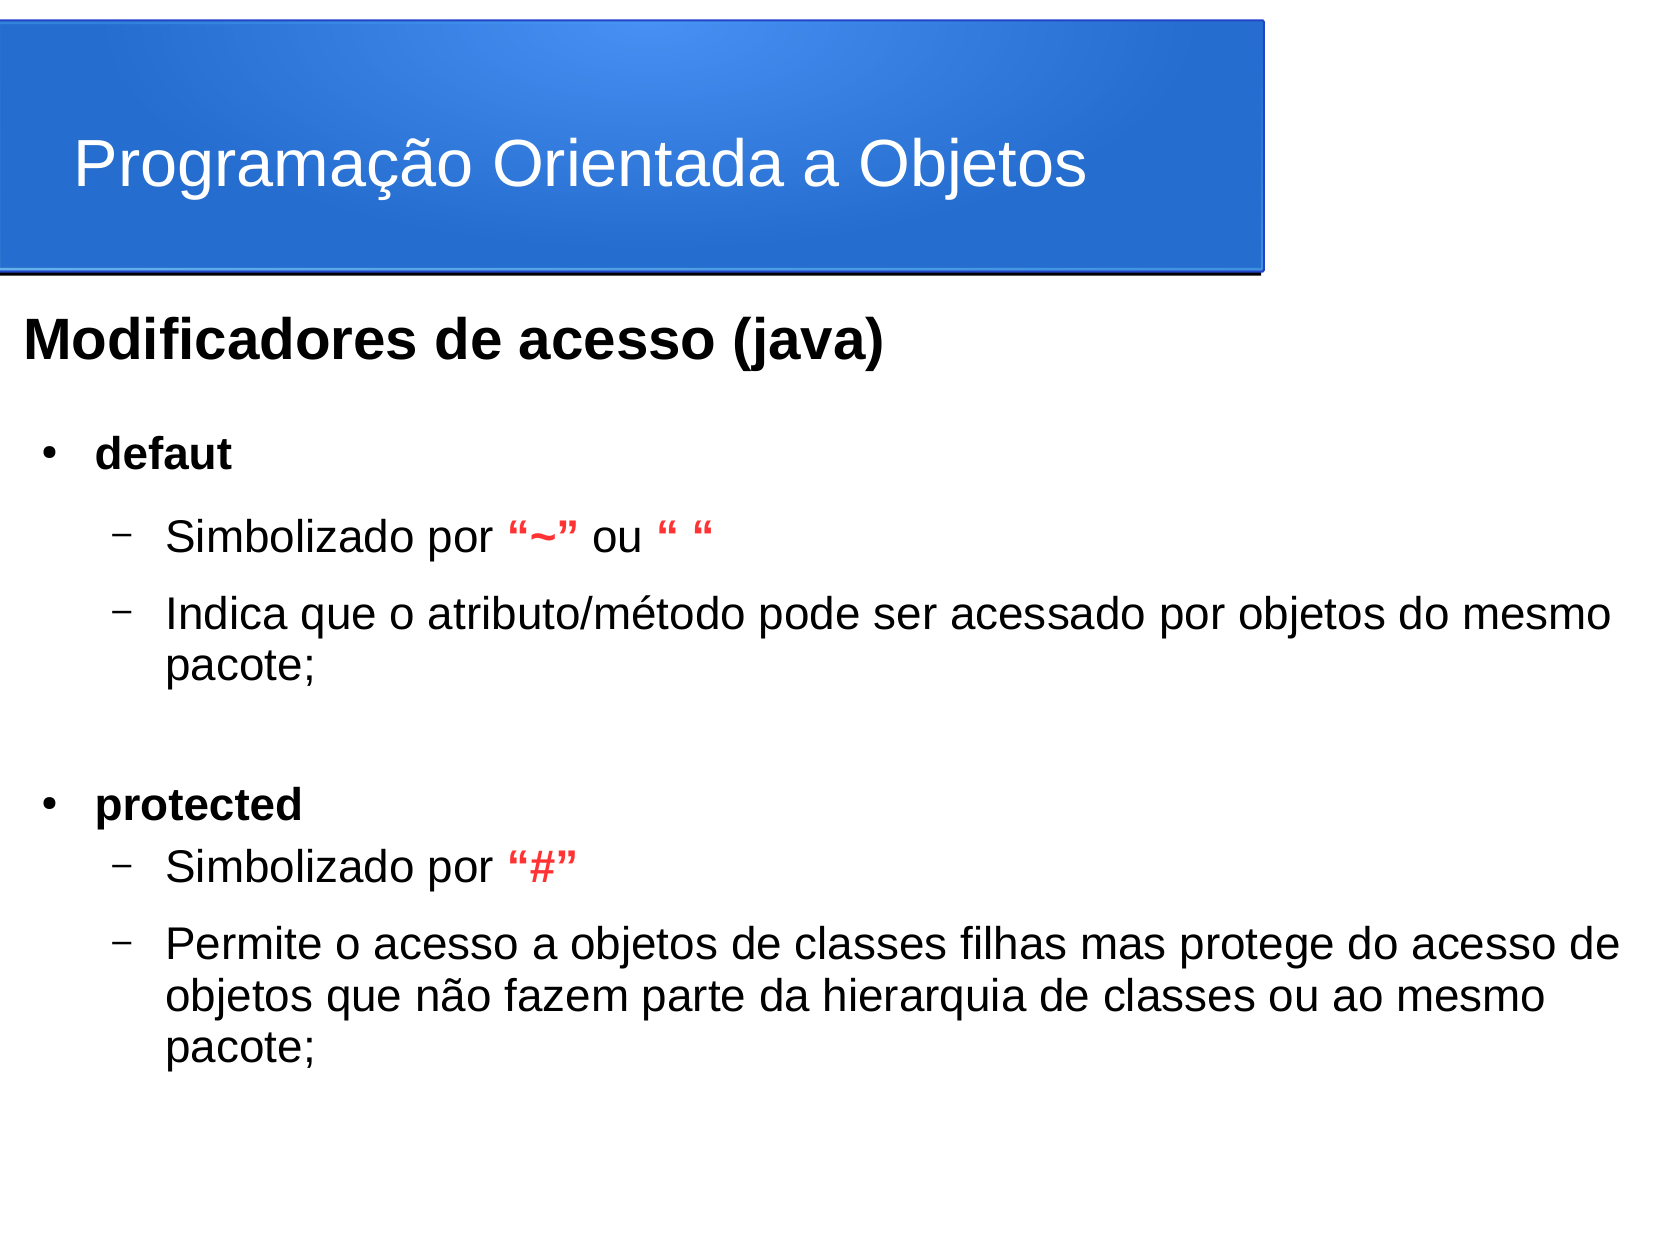

Programação Orientada a Objetos
# Modificadores de acesso (java)
defaut
Simbolizado por “~” ou “ “
Indica que o atributo/método pode ser acessado por objetos do mesmo pacote;
protected
Simbolizado por “#”
Permite o acesso a objetos de classes filhas mas protege do acesso de objetos que não fazem parte da hierarquia de classes ou ao mesmo pacote;